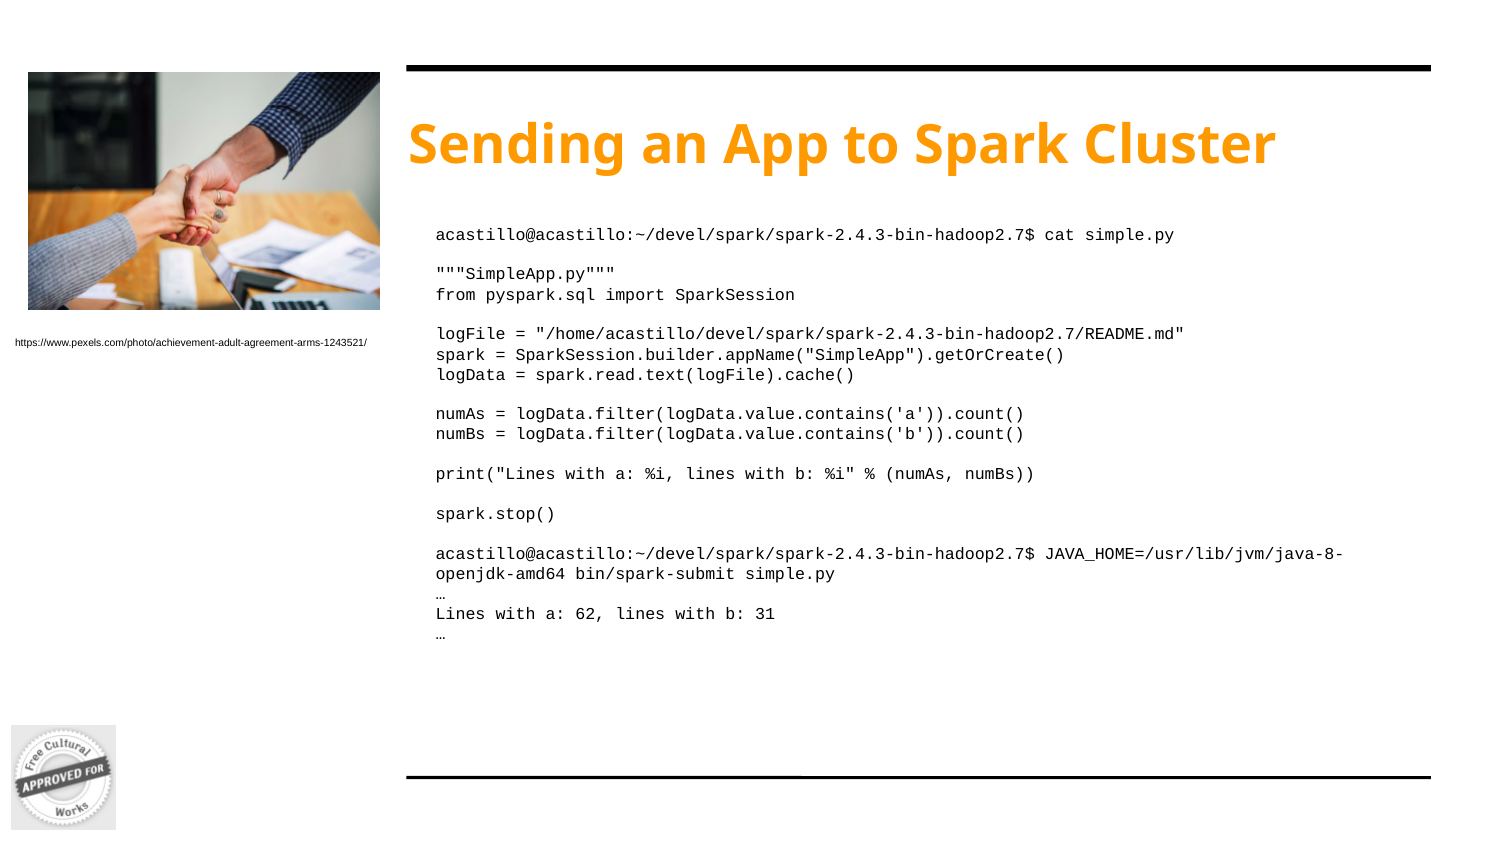

# Sending an App to Spark Cluster
acastillo@acastillo:~/devel/spark/spark-2.4.3-bin-hadoop2.7$ cat simple.py
"""SimpleApp.py"""
from pyspark.sql import SparkSession
logFile = "/home/acastillo/devel/spark/spark-2.4.3-bin-hadoop2.7/README.md"
spark = SparkSession.builder.appName("SimpleApp").getOrCreate()
logData = spark.read.text(logFile).cache()
numAs = logData.filter(logData.value.contains('a')).count()
numBs = logData.filter(logData.value.contains('b')).count()
print("Lines with a: %i, lines with b: %i" % (numAs, numBs))
spark.stop()
acastillo@acastillo:~/devel/spark/spark-2.4.3-bin-hadoop2.7$ JAVA_HOME=/usr/lib/jvm/java-8-openjdk-amd64 bin/spark-submit simple.py
…
Lines with a: 62, lines with b: 31
…
https://www.pexels.com/photo/achievement-adult-agreement-arms-1243521/